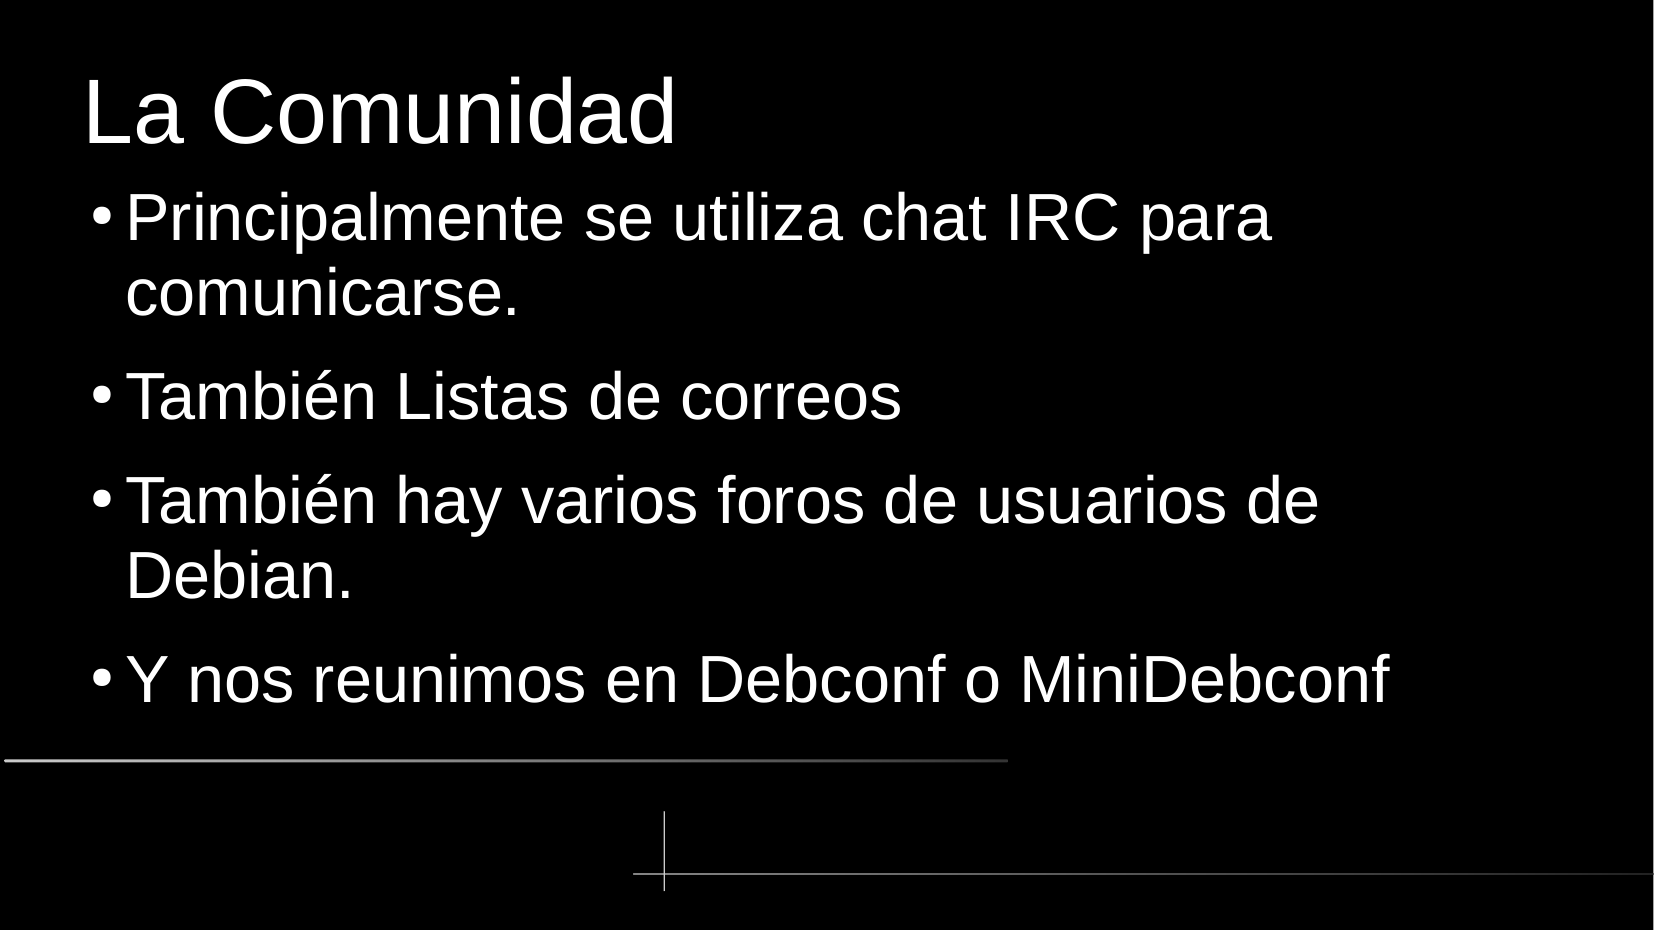

# La Comunidad
Principalmente se utiliza chat IRC para comunicarse.
También Listas de correos
También hay varios foros de usuarios de Debian.
Y nos reunimos en Debconf o MiniDebconf